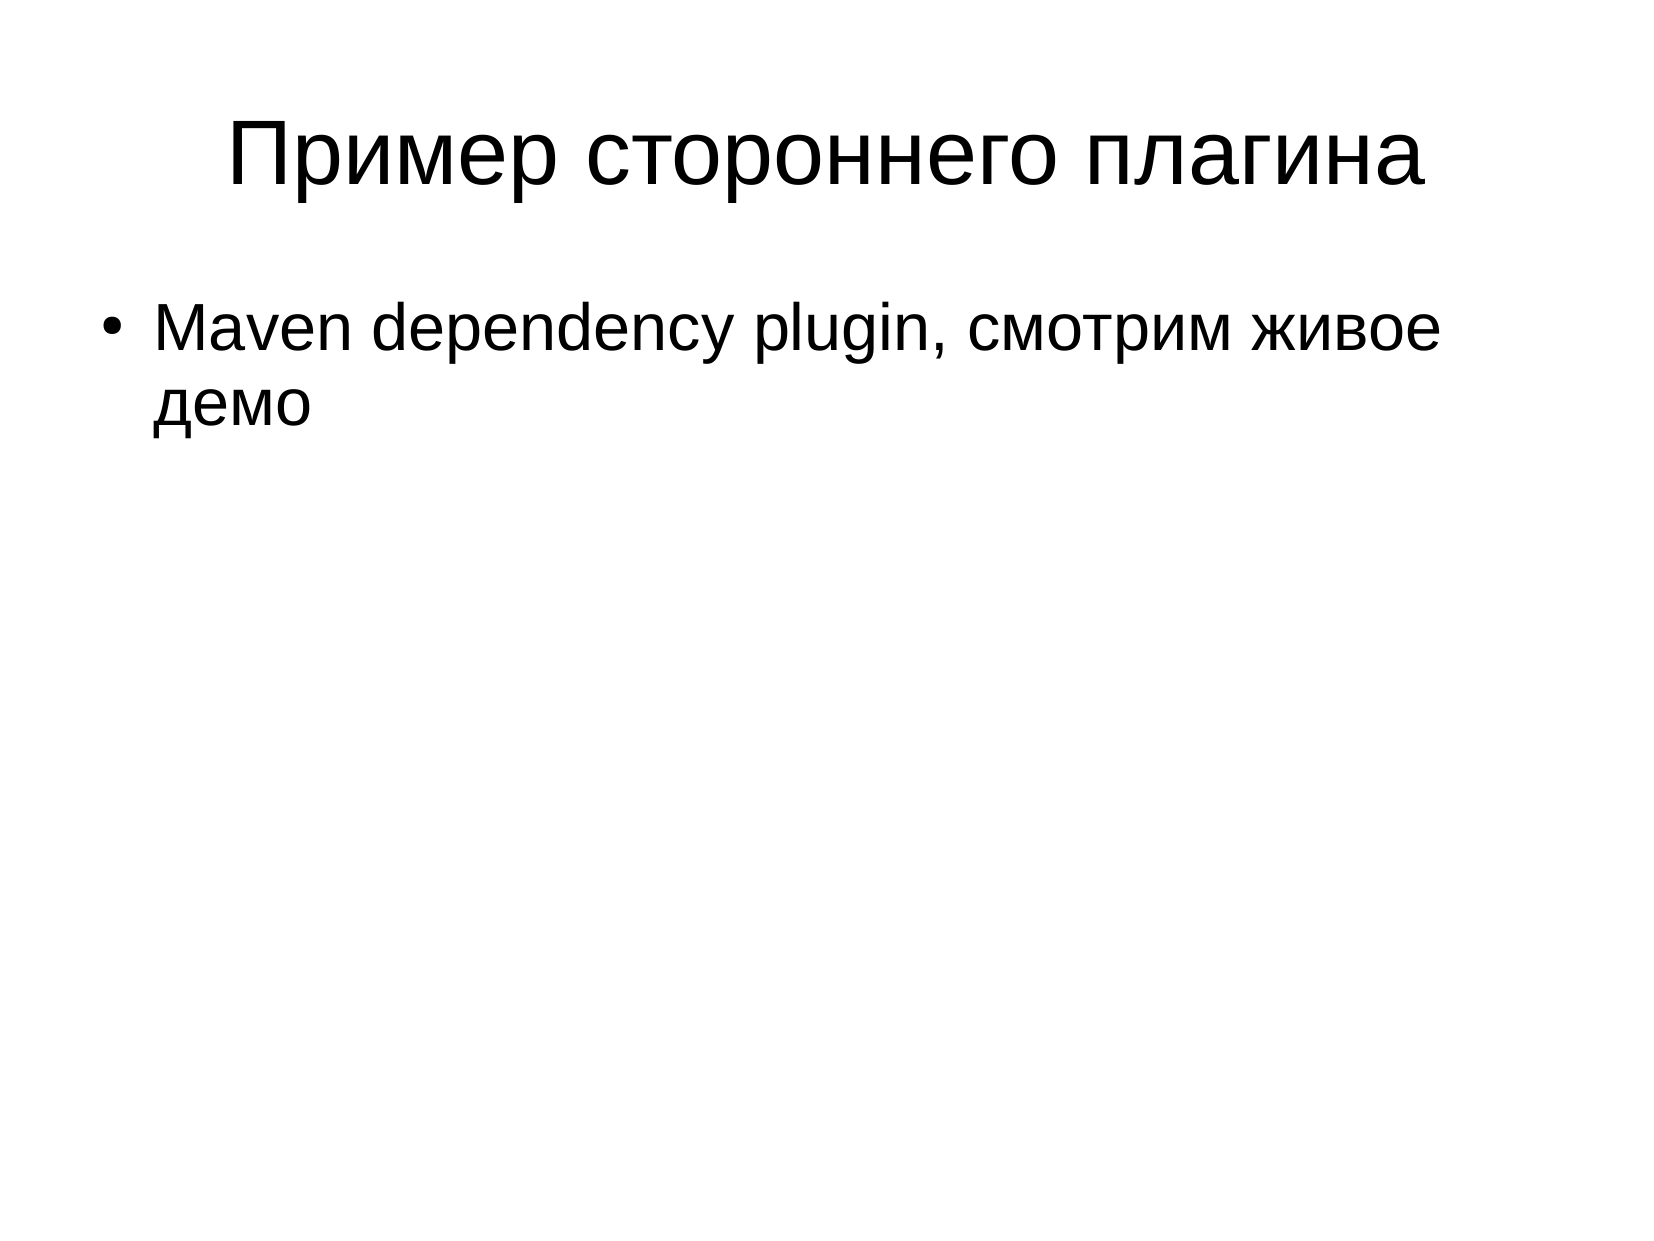

# Пример стороннего плагина
Maven dependency plugin, смотрим живое демо